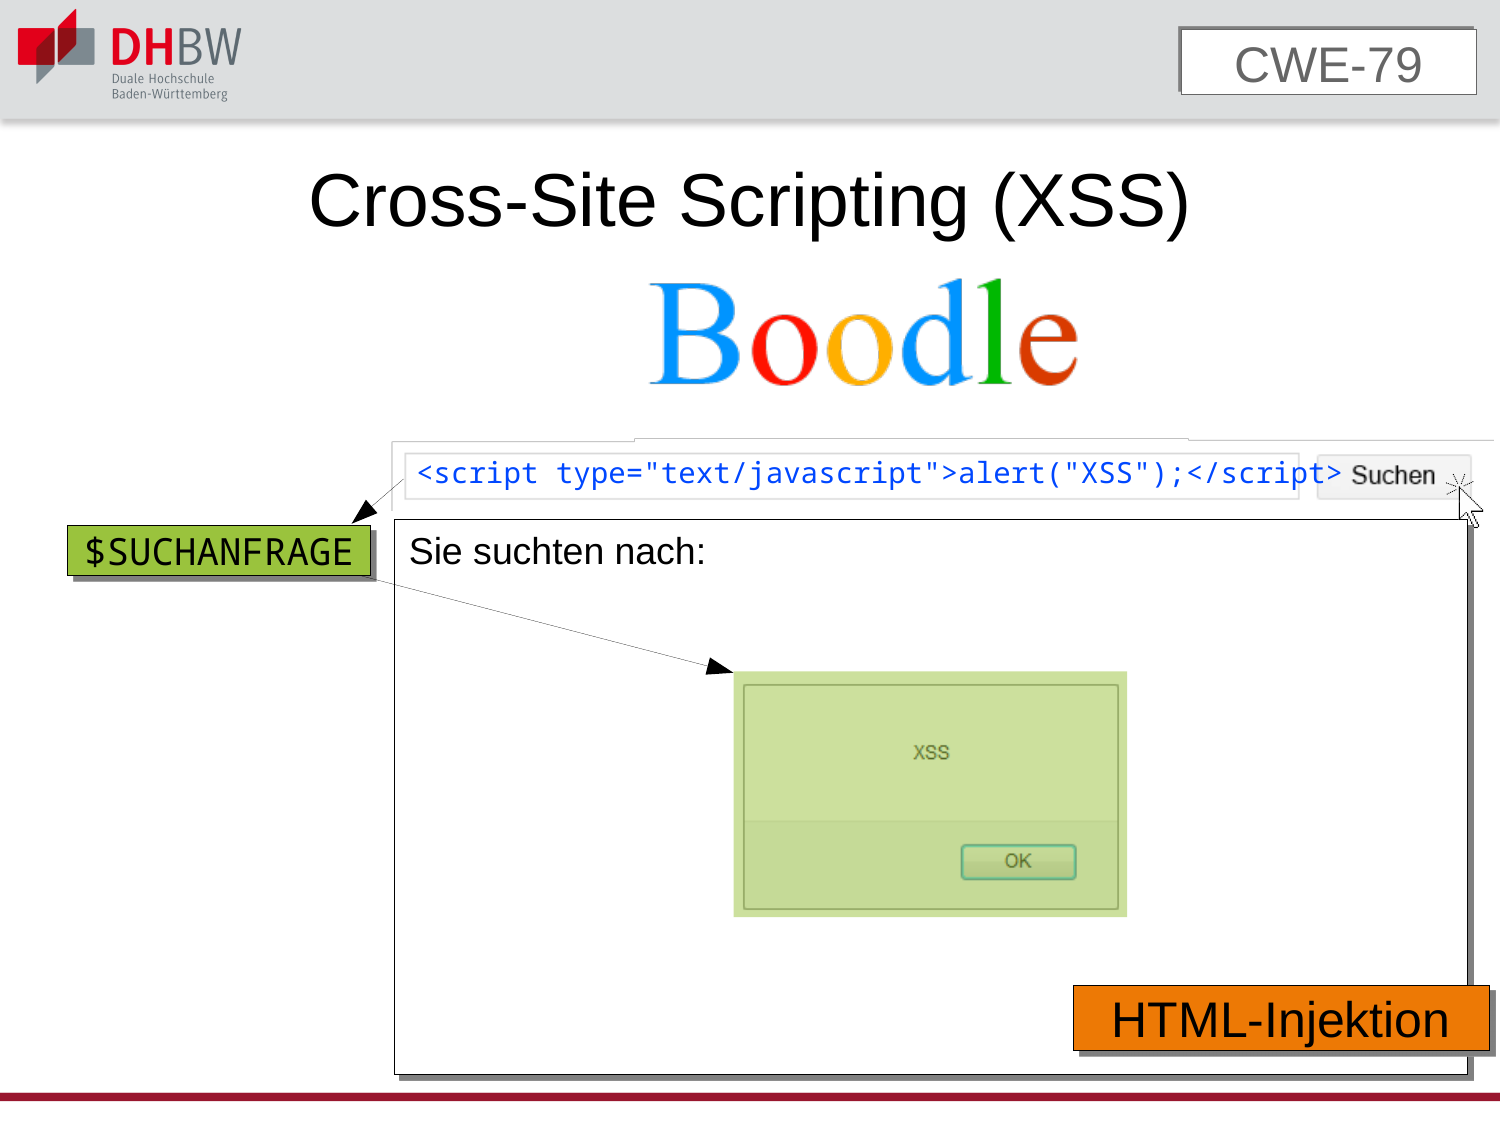

CWE-79
# Cross-Site Scripting (XSS)
<script type="text/javascript">alert("XSS");</script>
Sie suchten nach:
$SUCHANFRAGE
HTML-Injektion